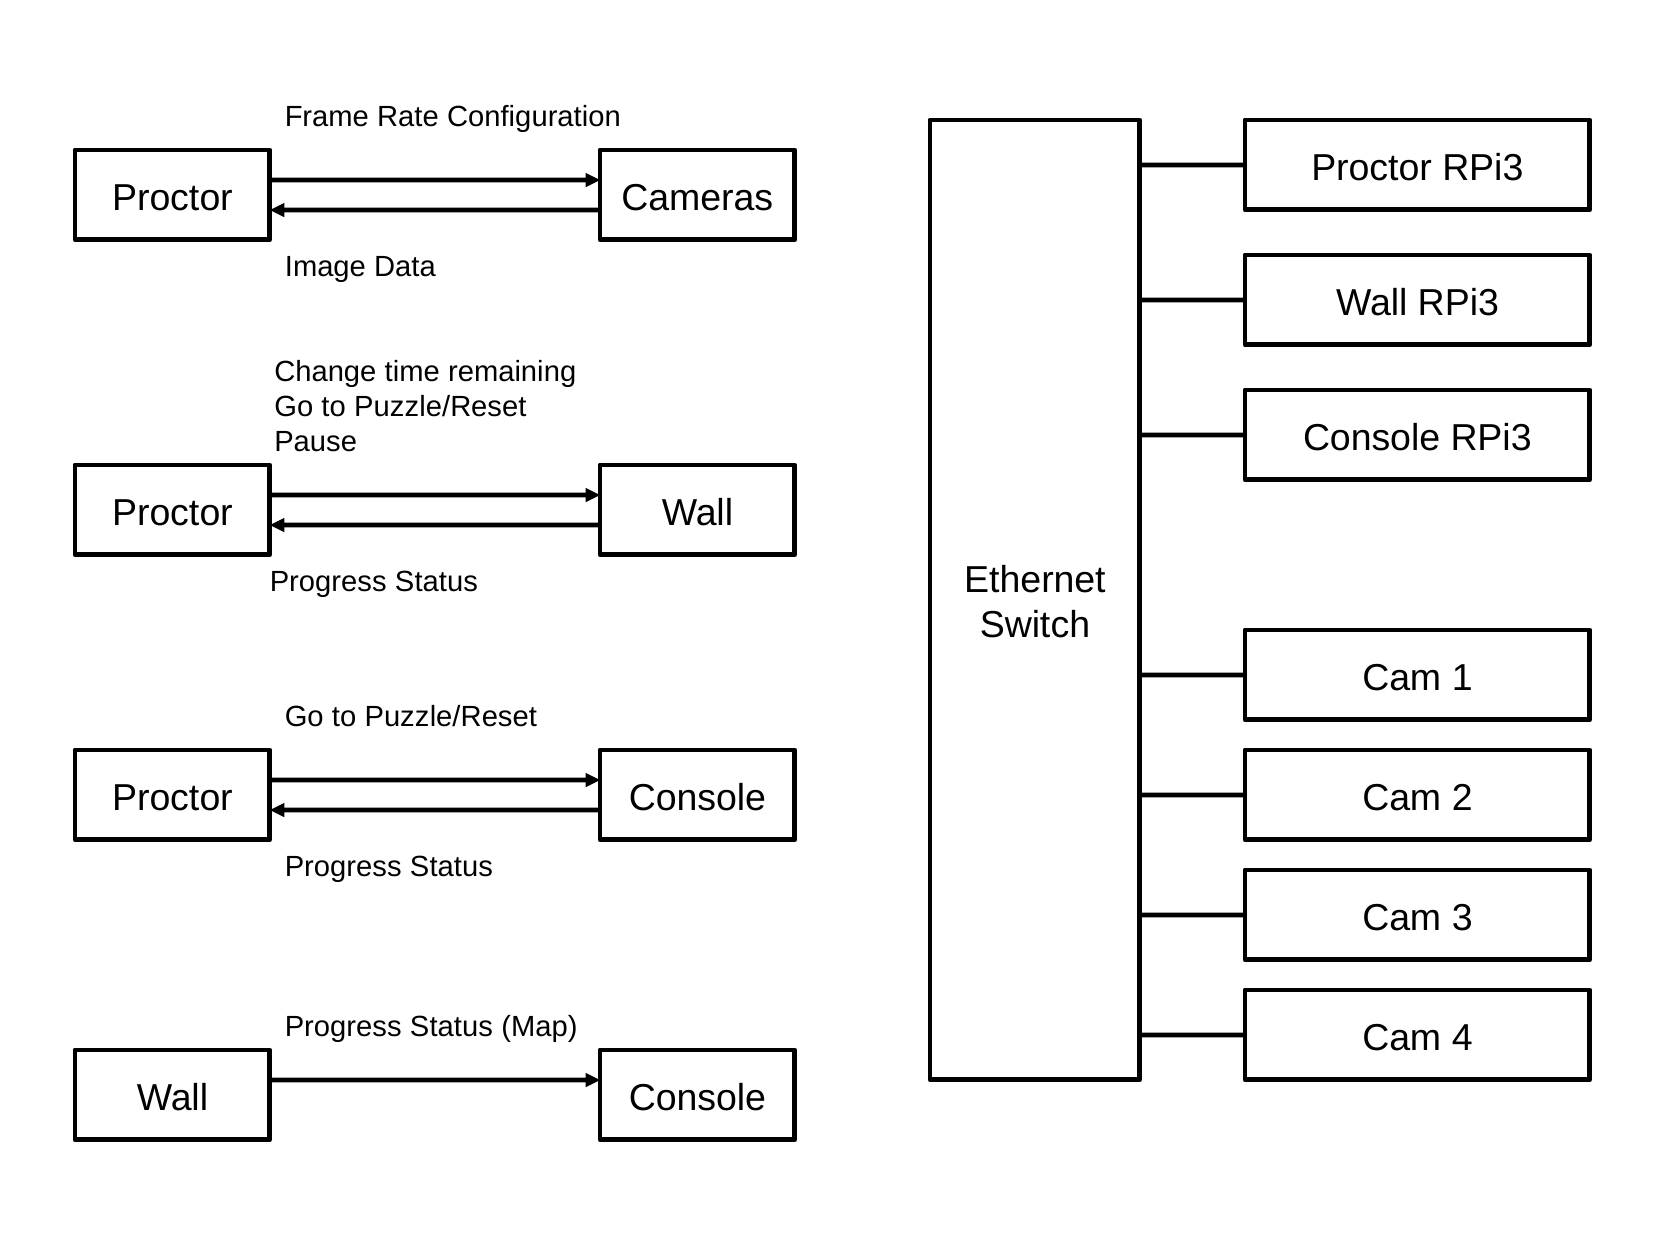

Frame Rate Configuration
Ethernet
Switch
Proctor RPi3
Proctor
Cameras
Image Data
Wall RPi3
Change time remaining
Go to Puzzle/Reset
Pause
Console RPi3
Proctor
Wall
Progress Status
Cam 1
Go to Puzzle/Reset
Proctor
Console
Cam 2
Progress Status
Cam 3
Cam 4
Progress Status (Map)
Wall
Console